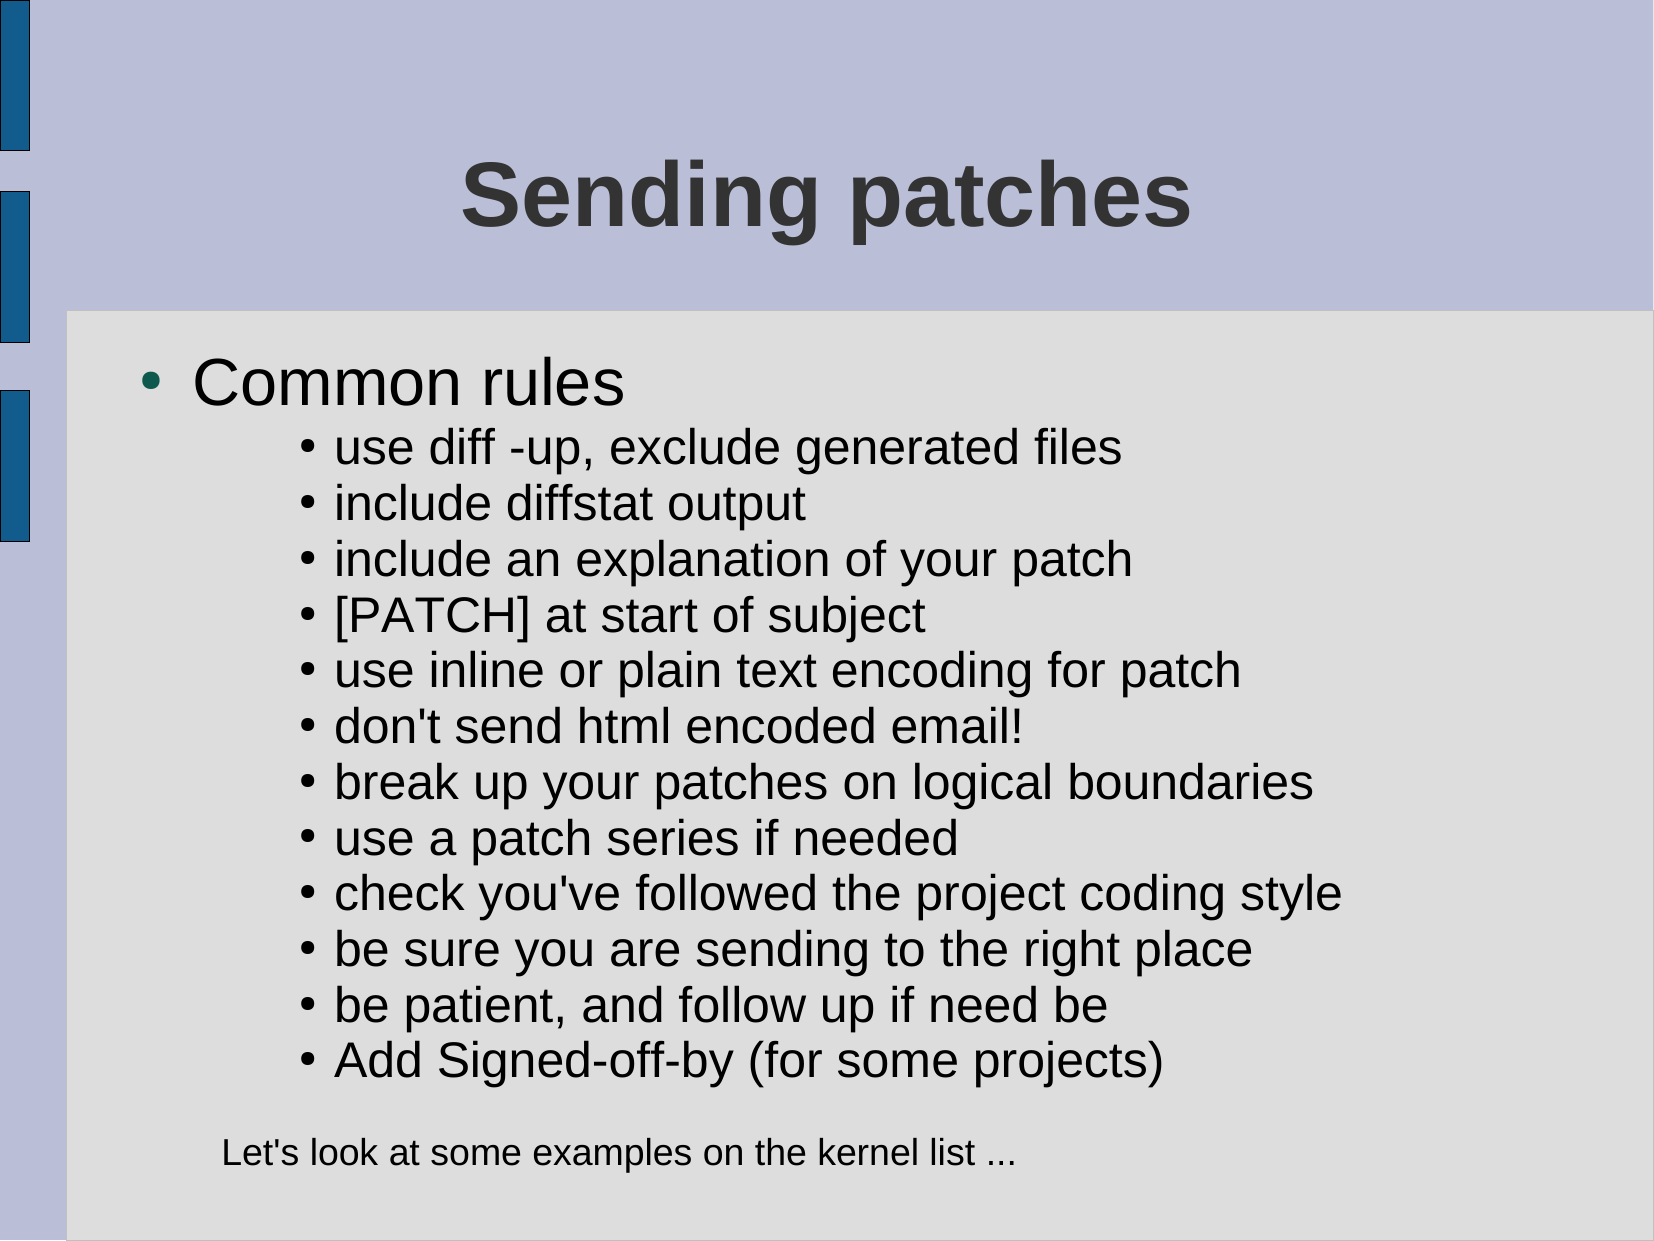

# Sending patches
Common rules
use diff -up, exclude generated files
include diffstat output
include an explanation of your patch
[PATCH] at start of subject
use inline or plain text encoding for patch
don't send html encoded email!
break up your patches on logical boundaries
use a patch series if needed
check you've followed the project coding style
be sure you are sending to the right place
be patient, and follow up if need be
Add Signed-off-by (for some projects)
Let's look at some examples on the kernel list ...